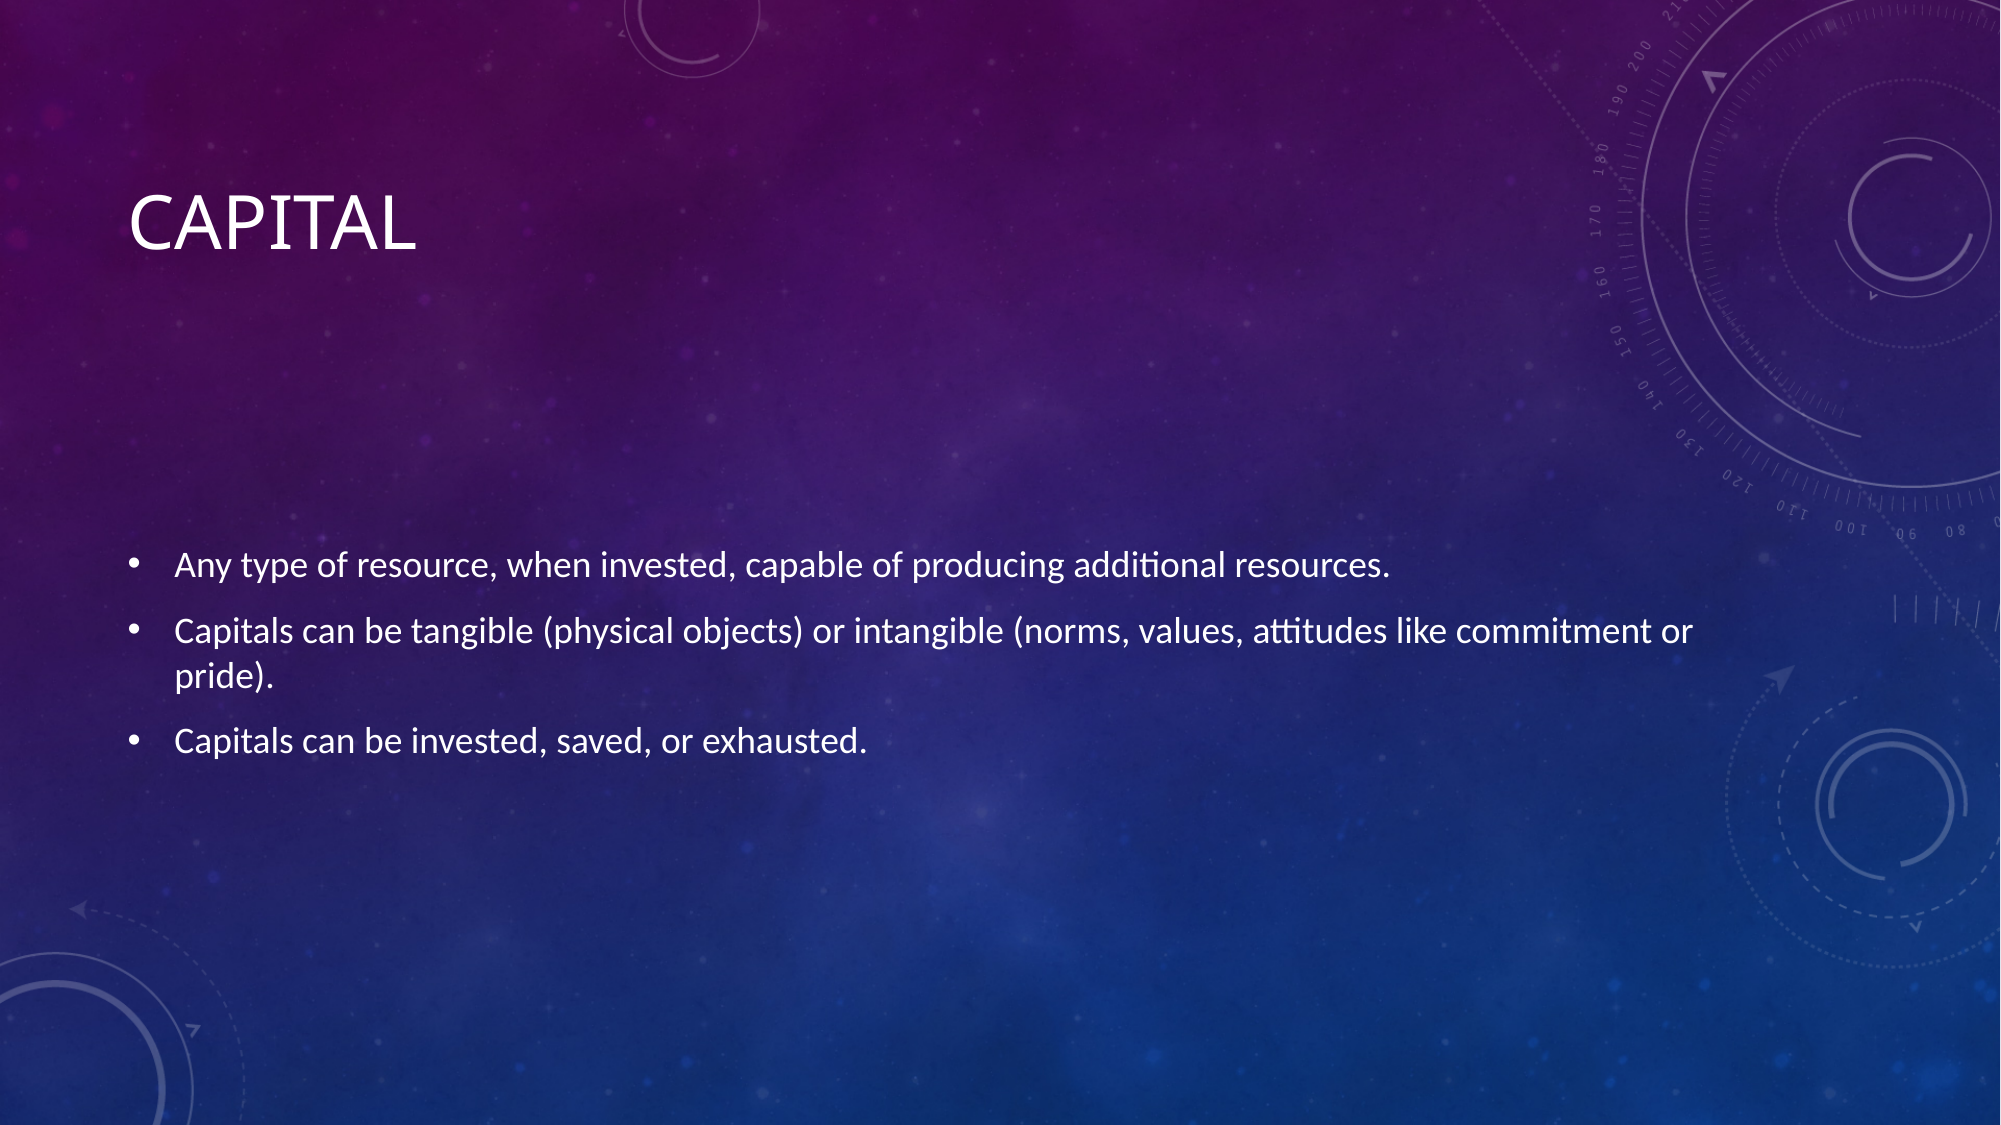

# Capital
Any type of resource, when invested, capable of producing additional resources.
Capitals can be tangible (physical objects) or intangible (norms, values, attitudes like commitment or pride).
Capitals can be invested, saved, or exhausted.